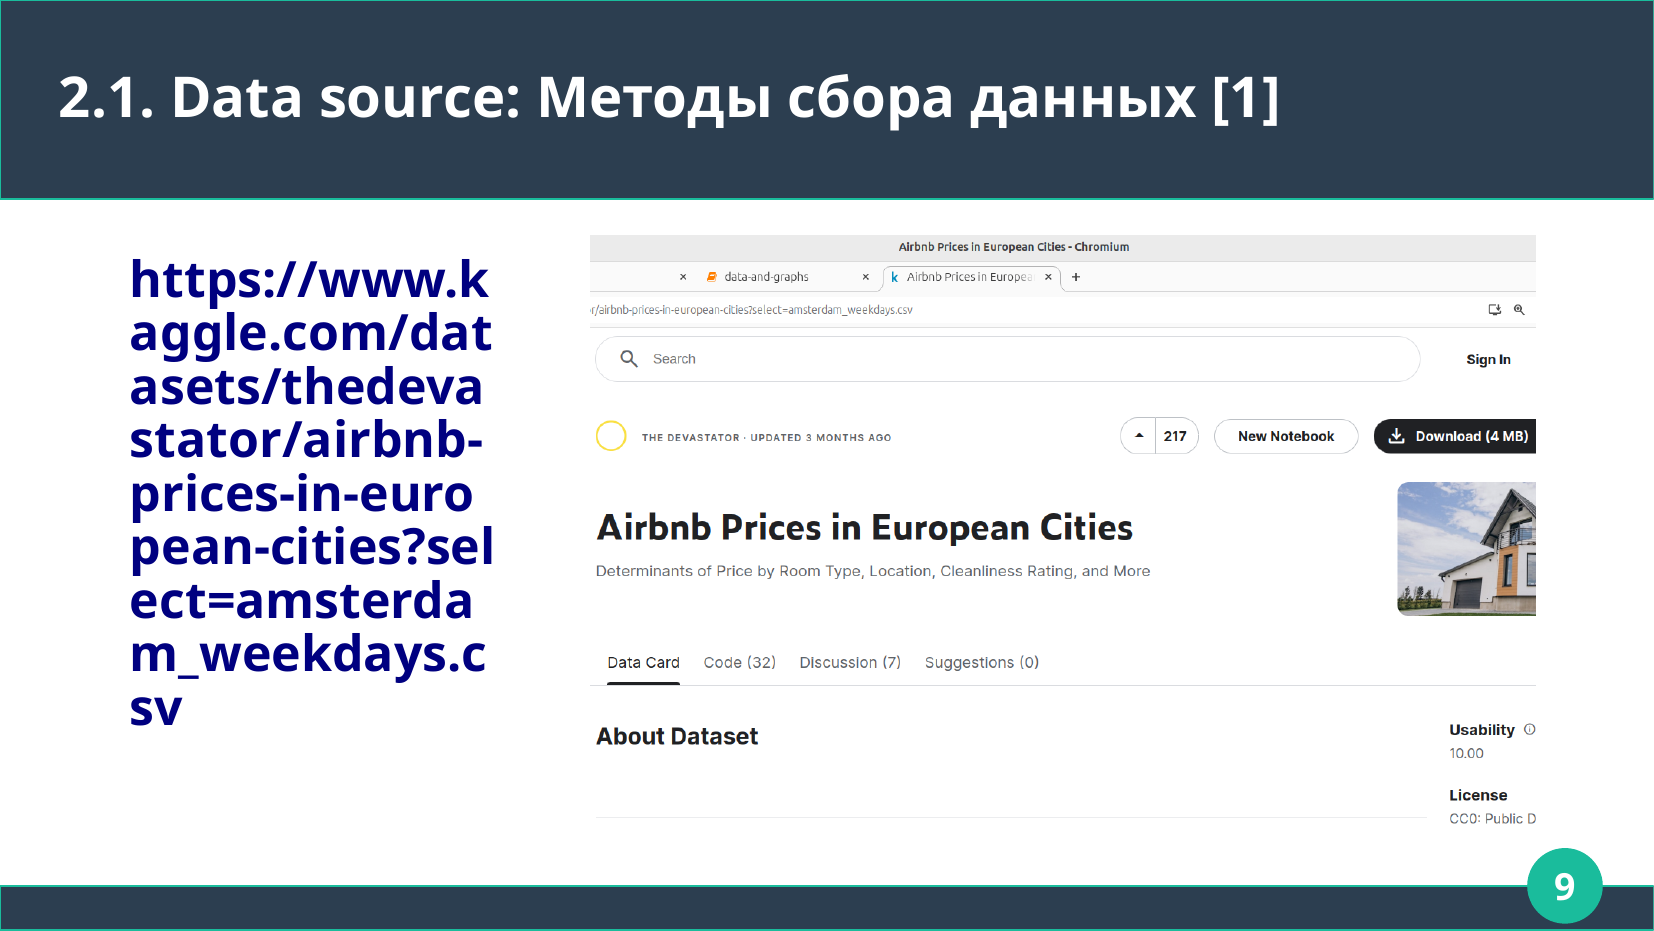

# 2.1. Data source: Методы сбора данных [1]
https://www.kaggle.com/datasets/thedevastator/airbnb-prices-in-european-cities?select=amsterdam_weekdays.csv
9